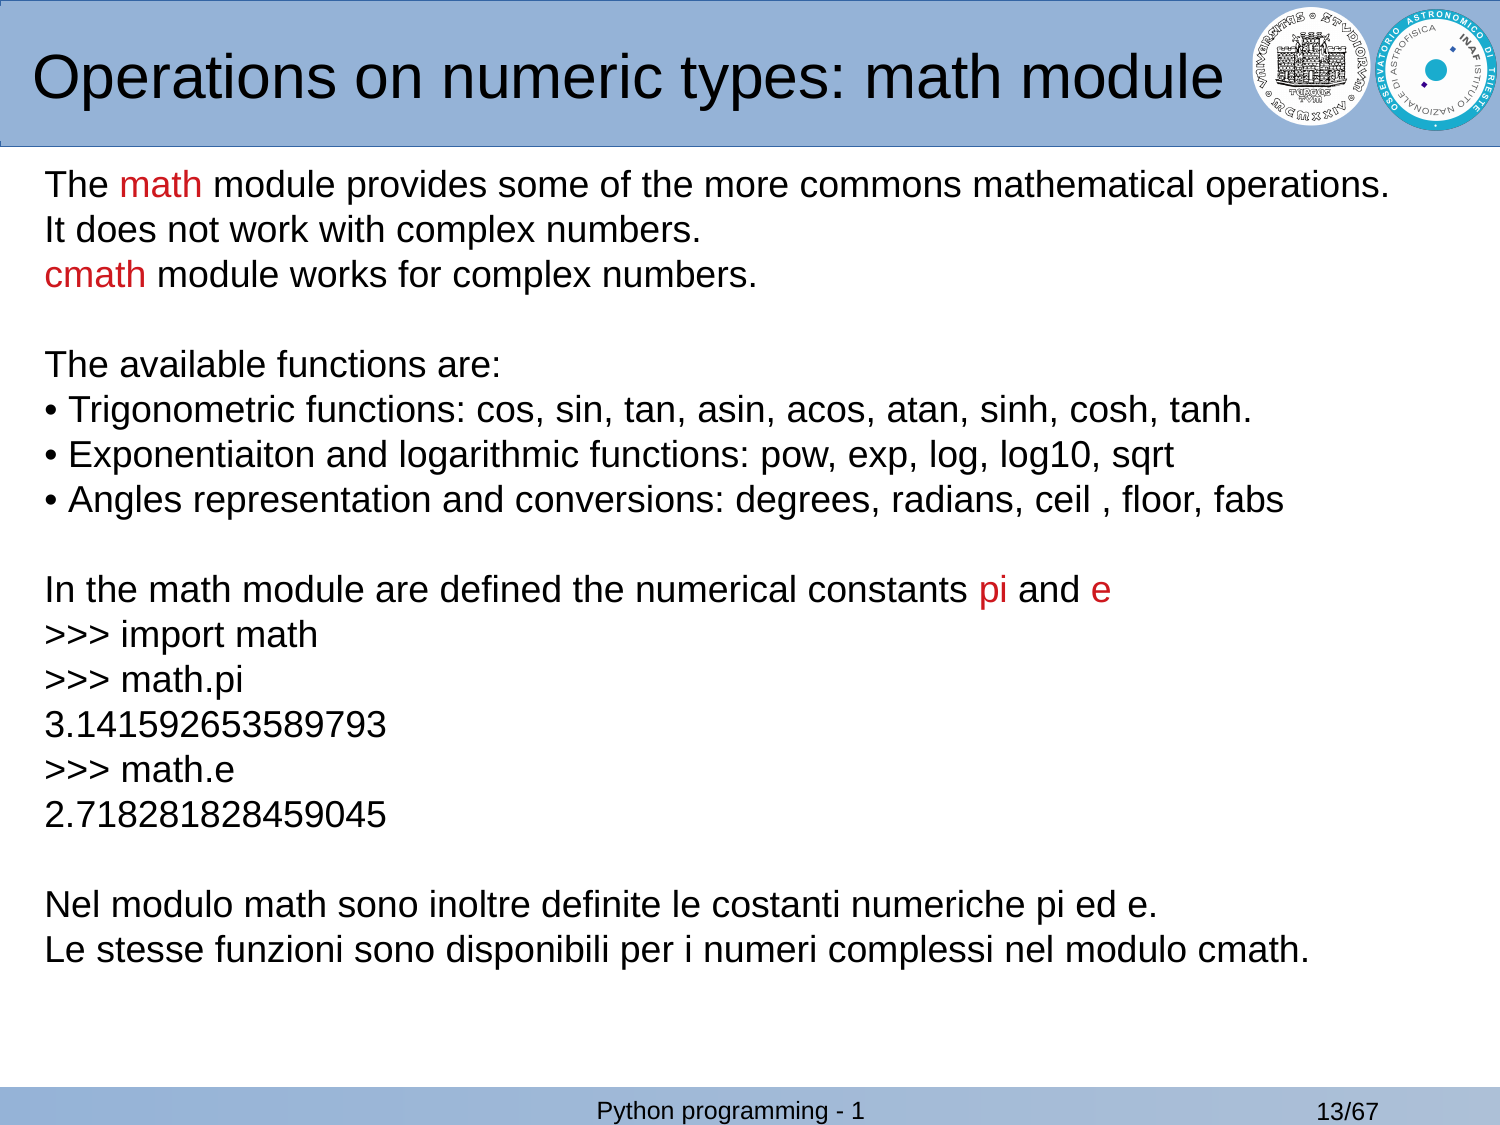

Operations on numeric types: math module
# The math module provides some of the more commons mathematical operations.
It does not work with complex numbers.
cmath module works for complex numbers.
The available functions are:
• Trigonometric functions: cos, sin, tan, asin, acos, atan, sinh, cosh, tanh.
• Exponentiaiton and logarithmic functions: pow, exp, log, log10, sqrt
• Angles representation and conversions: degrees, radians, ceil , floor, fabs
In the math module are defined the numerical constants pi and e
>>> import math
>>> math.pi
3.141592653589793
>>> math.e
2.718281828459045
Nel modulo math sono inoltre definite le costanti numeriche pi ed e.
Le stesse funzioni sono disponibili per i numeri complessi nel modulo cmath.